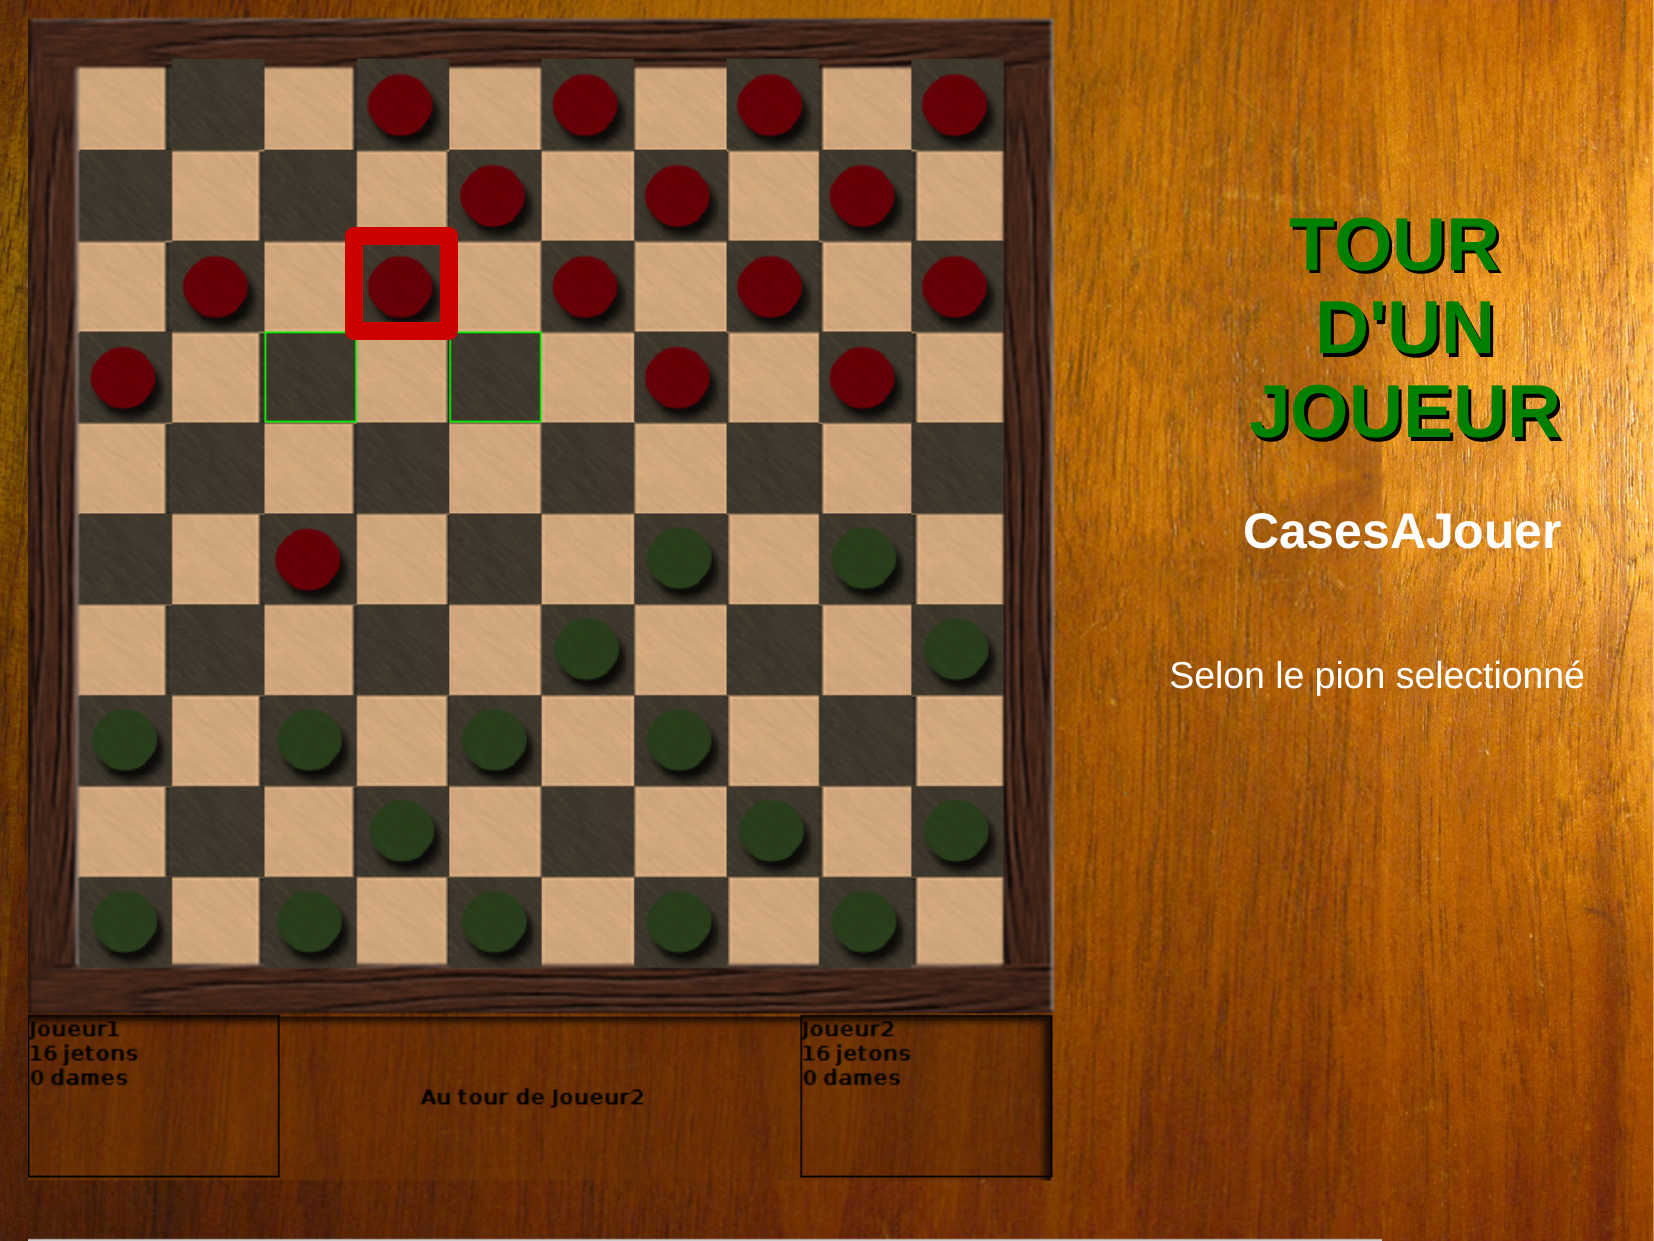

# TOUR D'UN JOUEUR
CasesAJouer
Selon le pion selectionné